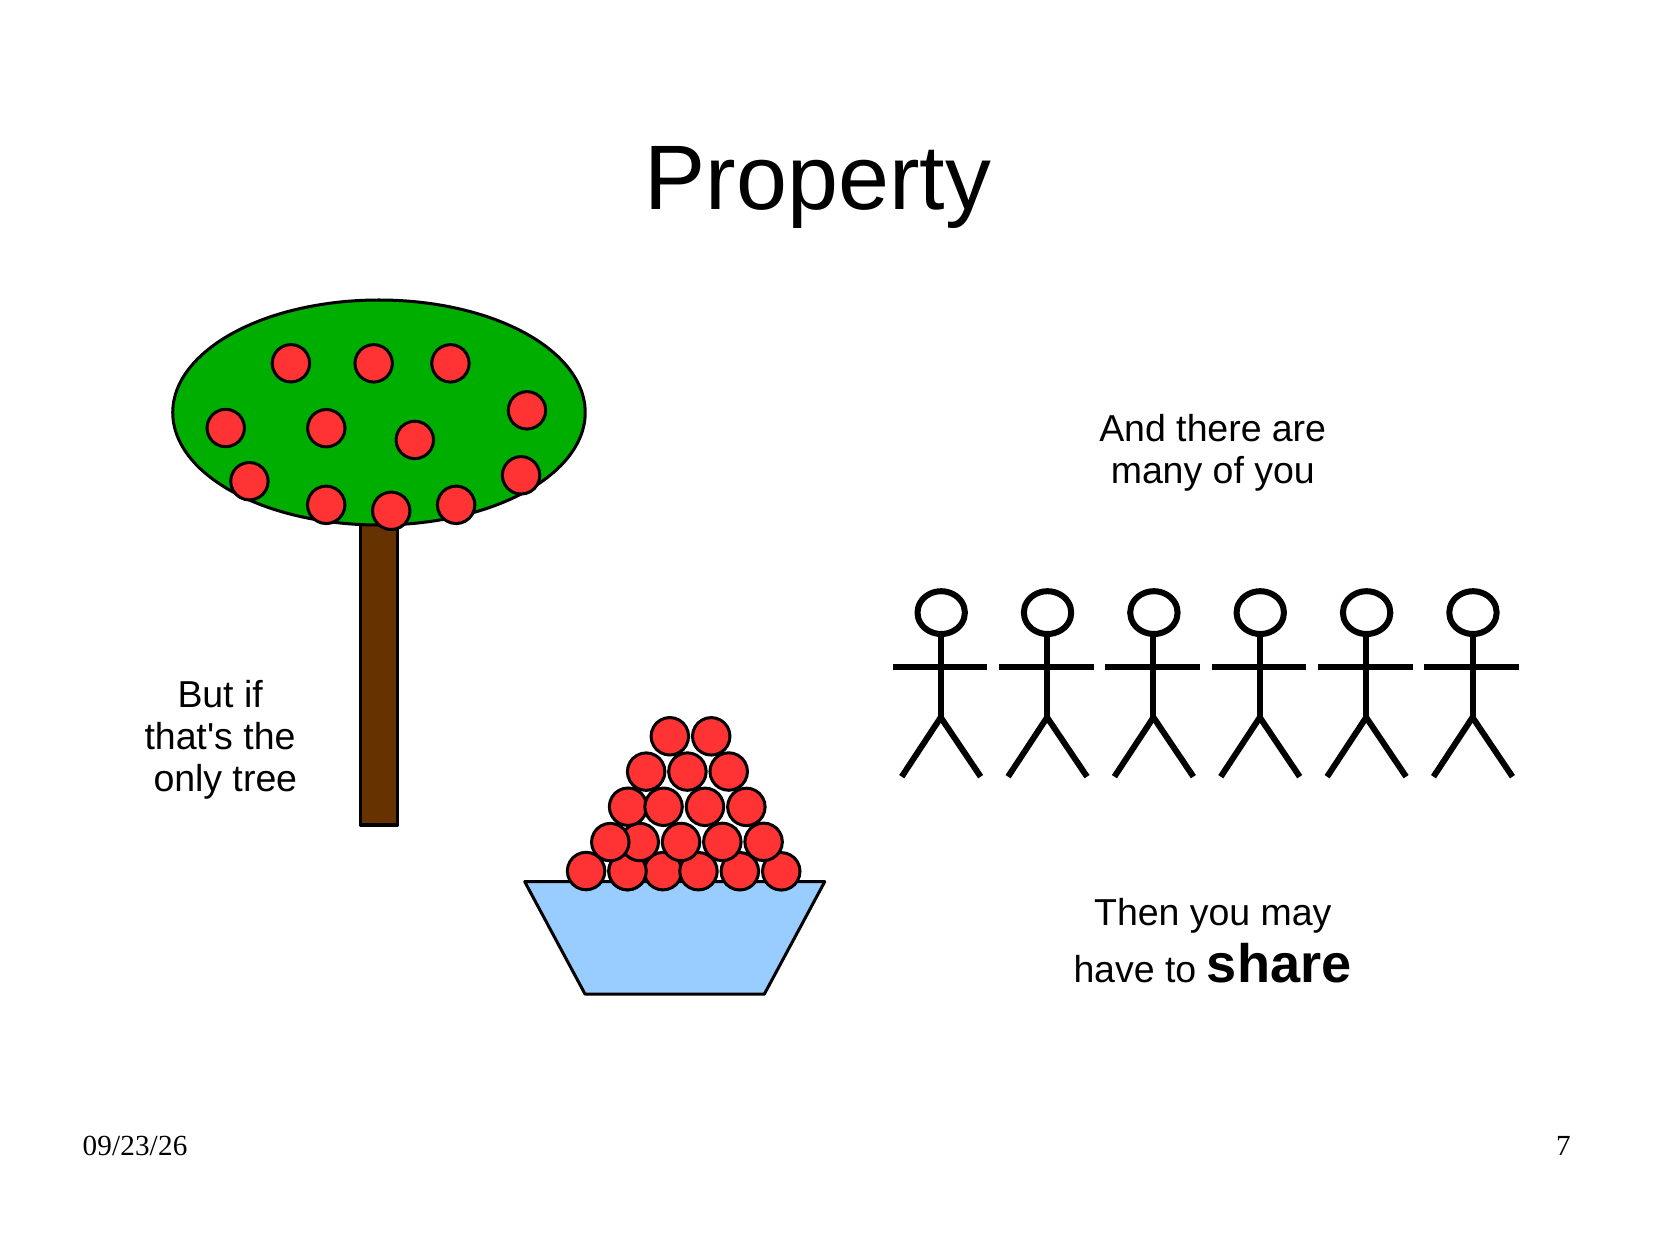

# Property
And there are many of you
But if that's the only tree
Then you may have to share
7